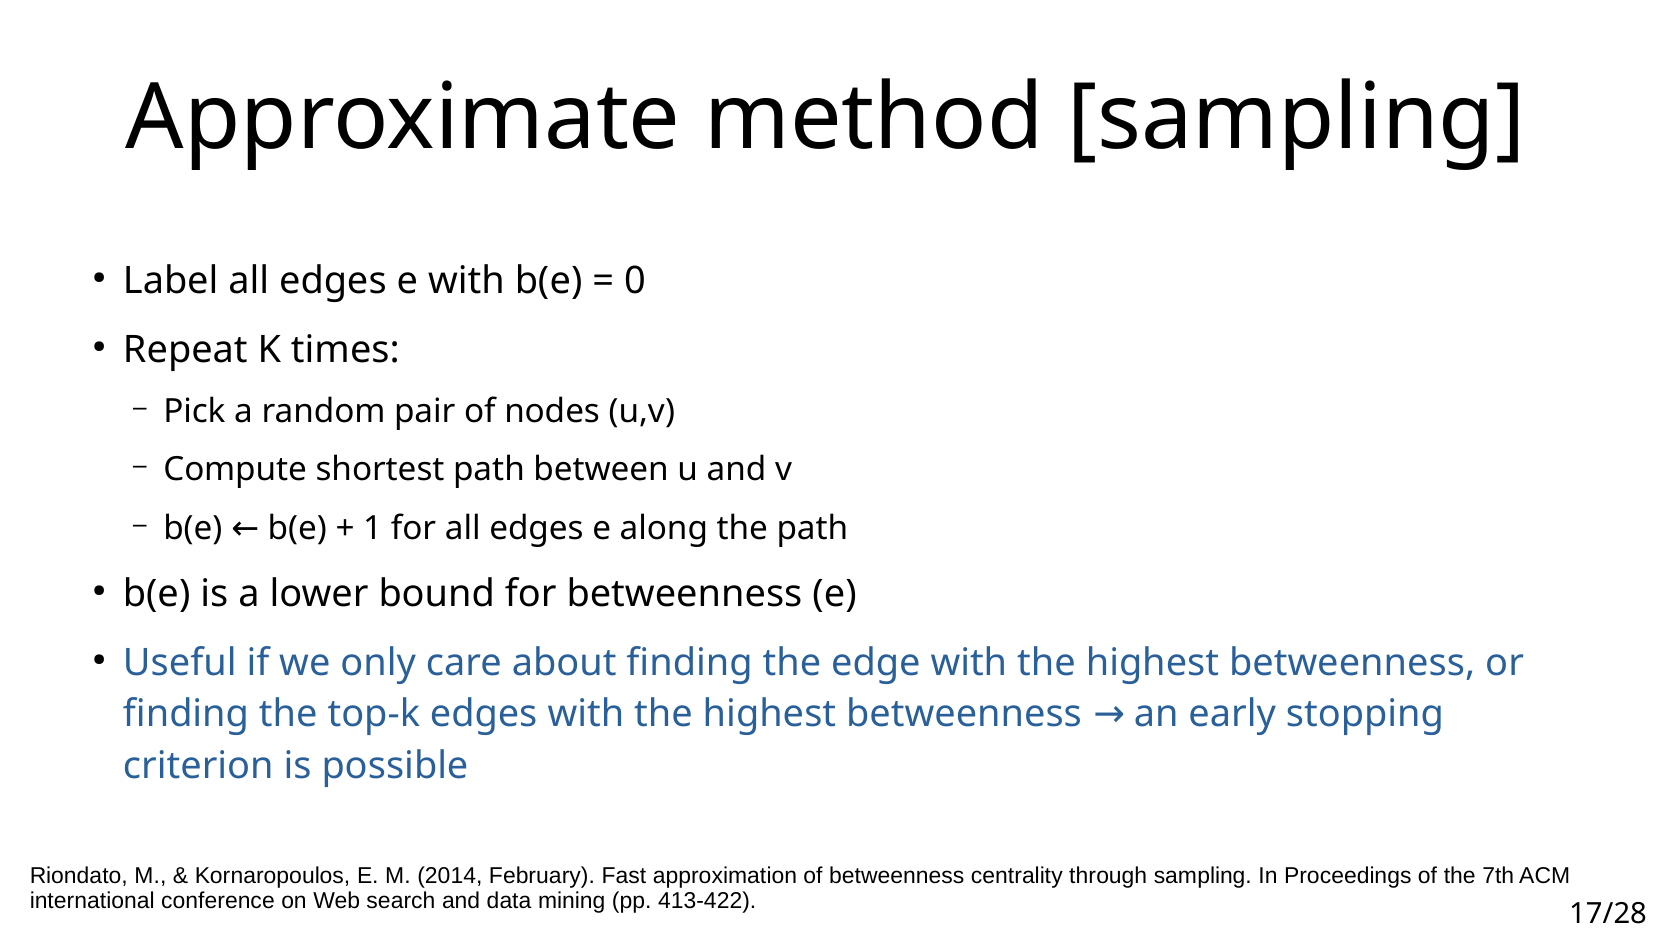

# Approximate method [sampling]
Label all edges e with b(e) = 0
Repeat K times:
Pick a random pair of nodes (u,v)
Compute shortest path between u and v
b(e) ← b(e) + 1 for all edges e along the path
b(e) is a lower bound for betweenness (e)
Useful if we only care about finding the edge with the highest betweenness, or finding the top-k edges with the highest betweenness → an early stopping criterion is possible
Riondato, M., & Kornaropoulos, E. M. (2014, February). Fast approximation of betweenness centrality through sampling. In Proceedings of the 7th ACM international conference on Web search and data mining (pp. 413-422).
17